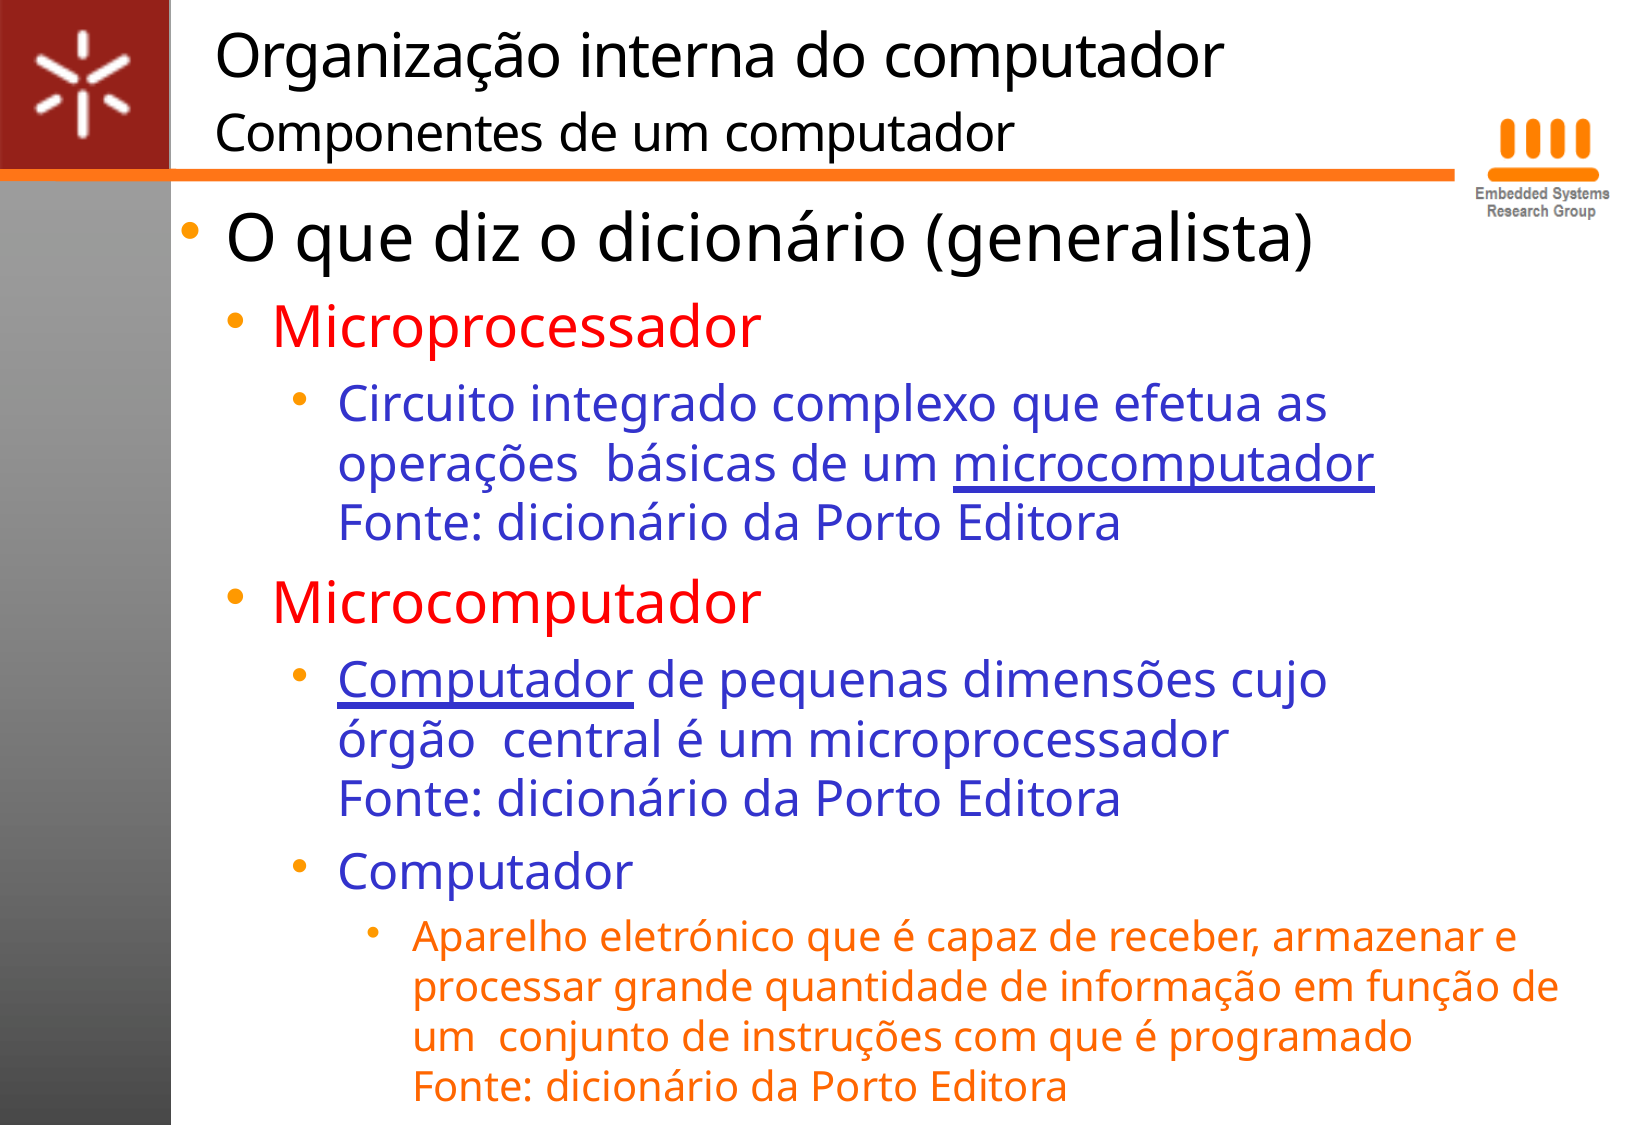

# Organização interna do computador Componentes de um computador
O que diz o dicionário (generalista)
Microprocessador
Circuito integrado complexo que efetua as operações básicas de um microcomputador
Fonte: dicionário da Porto Editora
Microcomputador
Computador de pequenas dimensões cujo órgão central é um microprocessador
Fonte: dicionário da Porto Editora
Computador
Aparelho eletrónico que é capaz de receber, armazenar e processar grande quantidade de informação em função de um conjunto de instruções com que é programado
Fonte: dicionário da Porto Editora